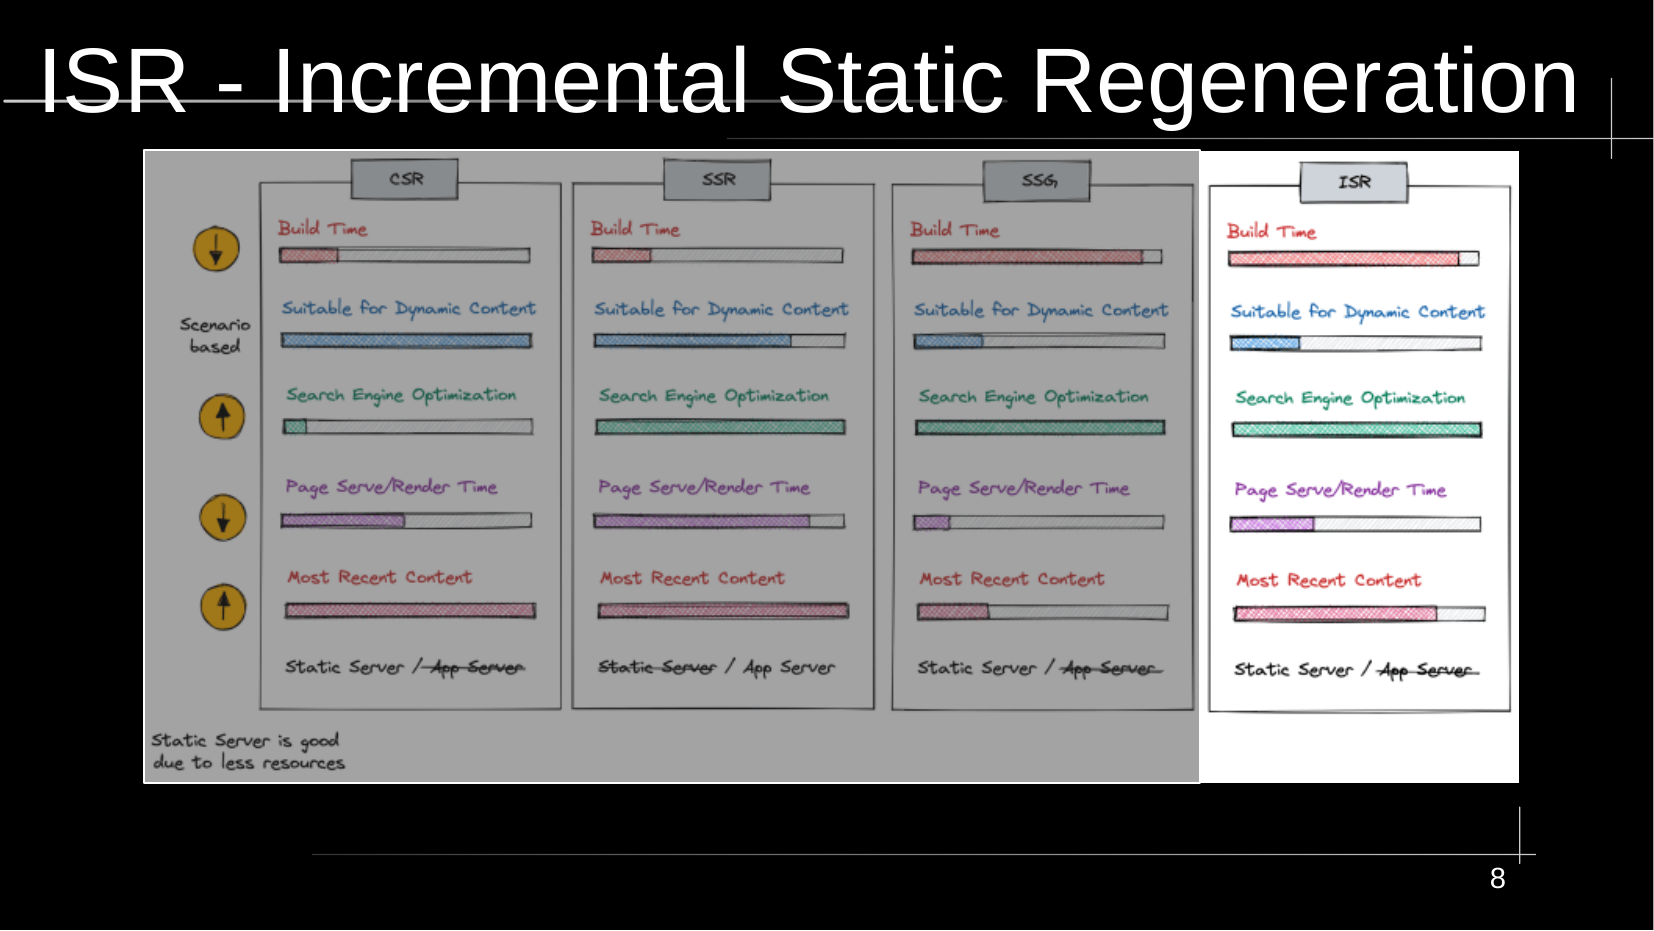

# ISR - Incremental Static Regeneration
8